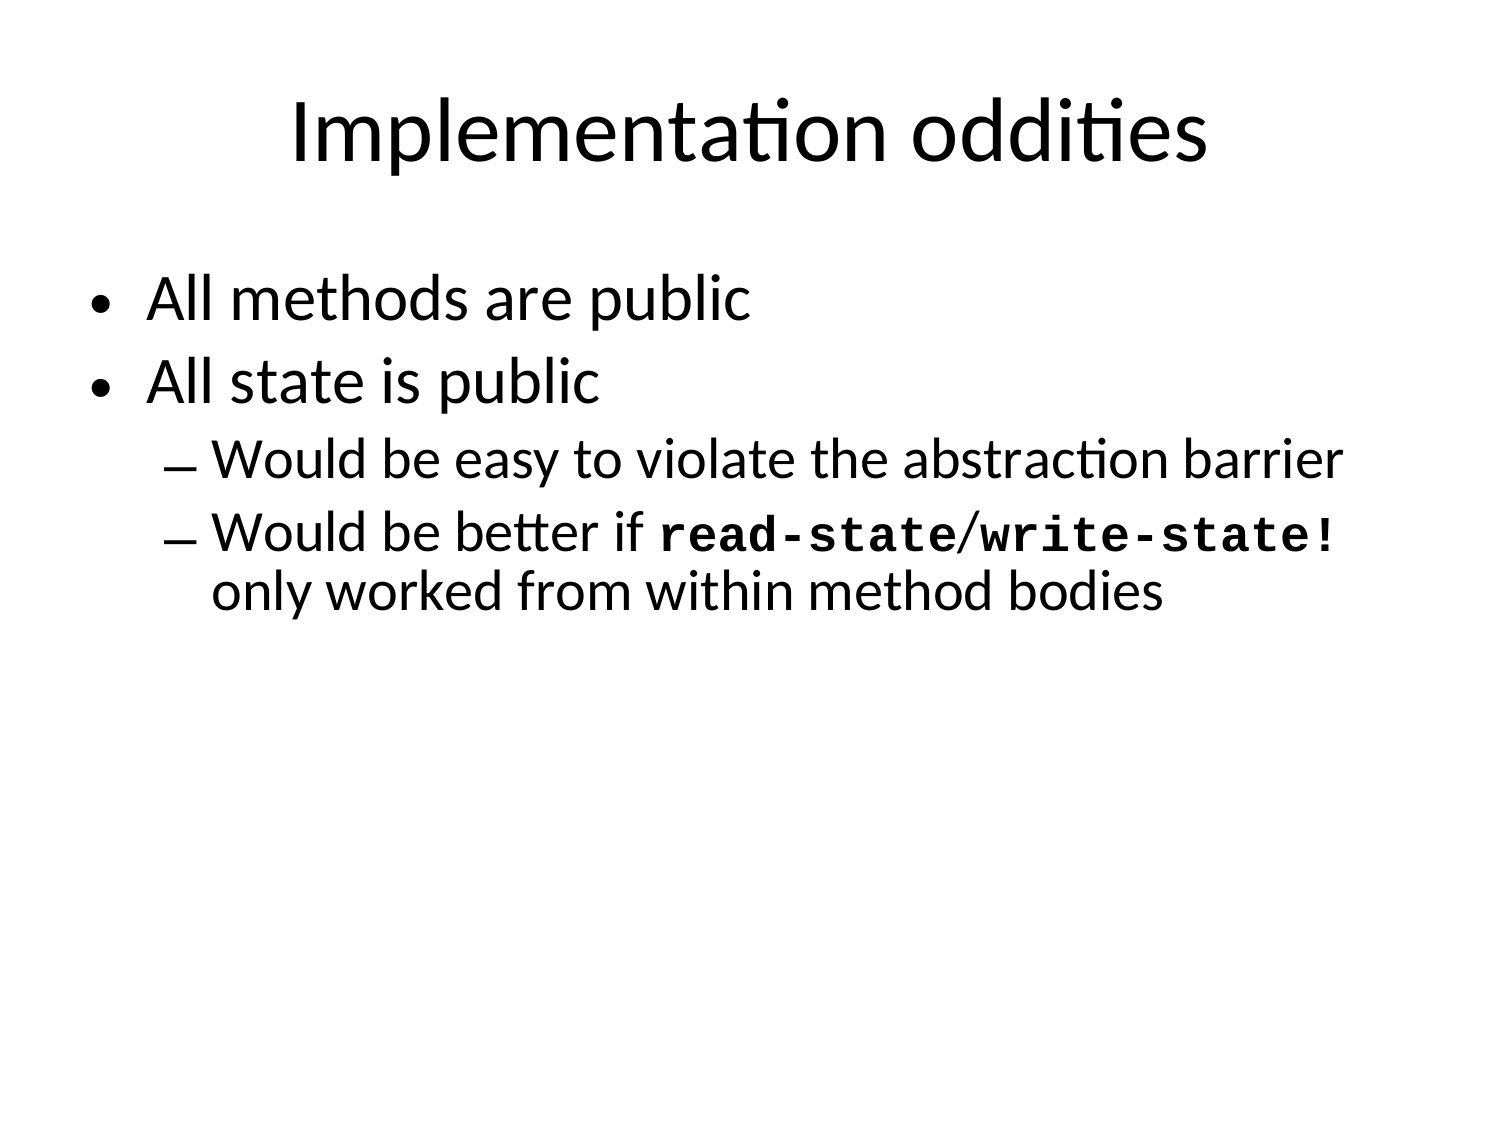

# Implementation oddities
All methods are public
All state is public
Would be easy to violate the abstraction barrier
Would be better if read-state/write-state! only worked from within method bodies